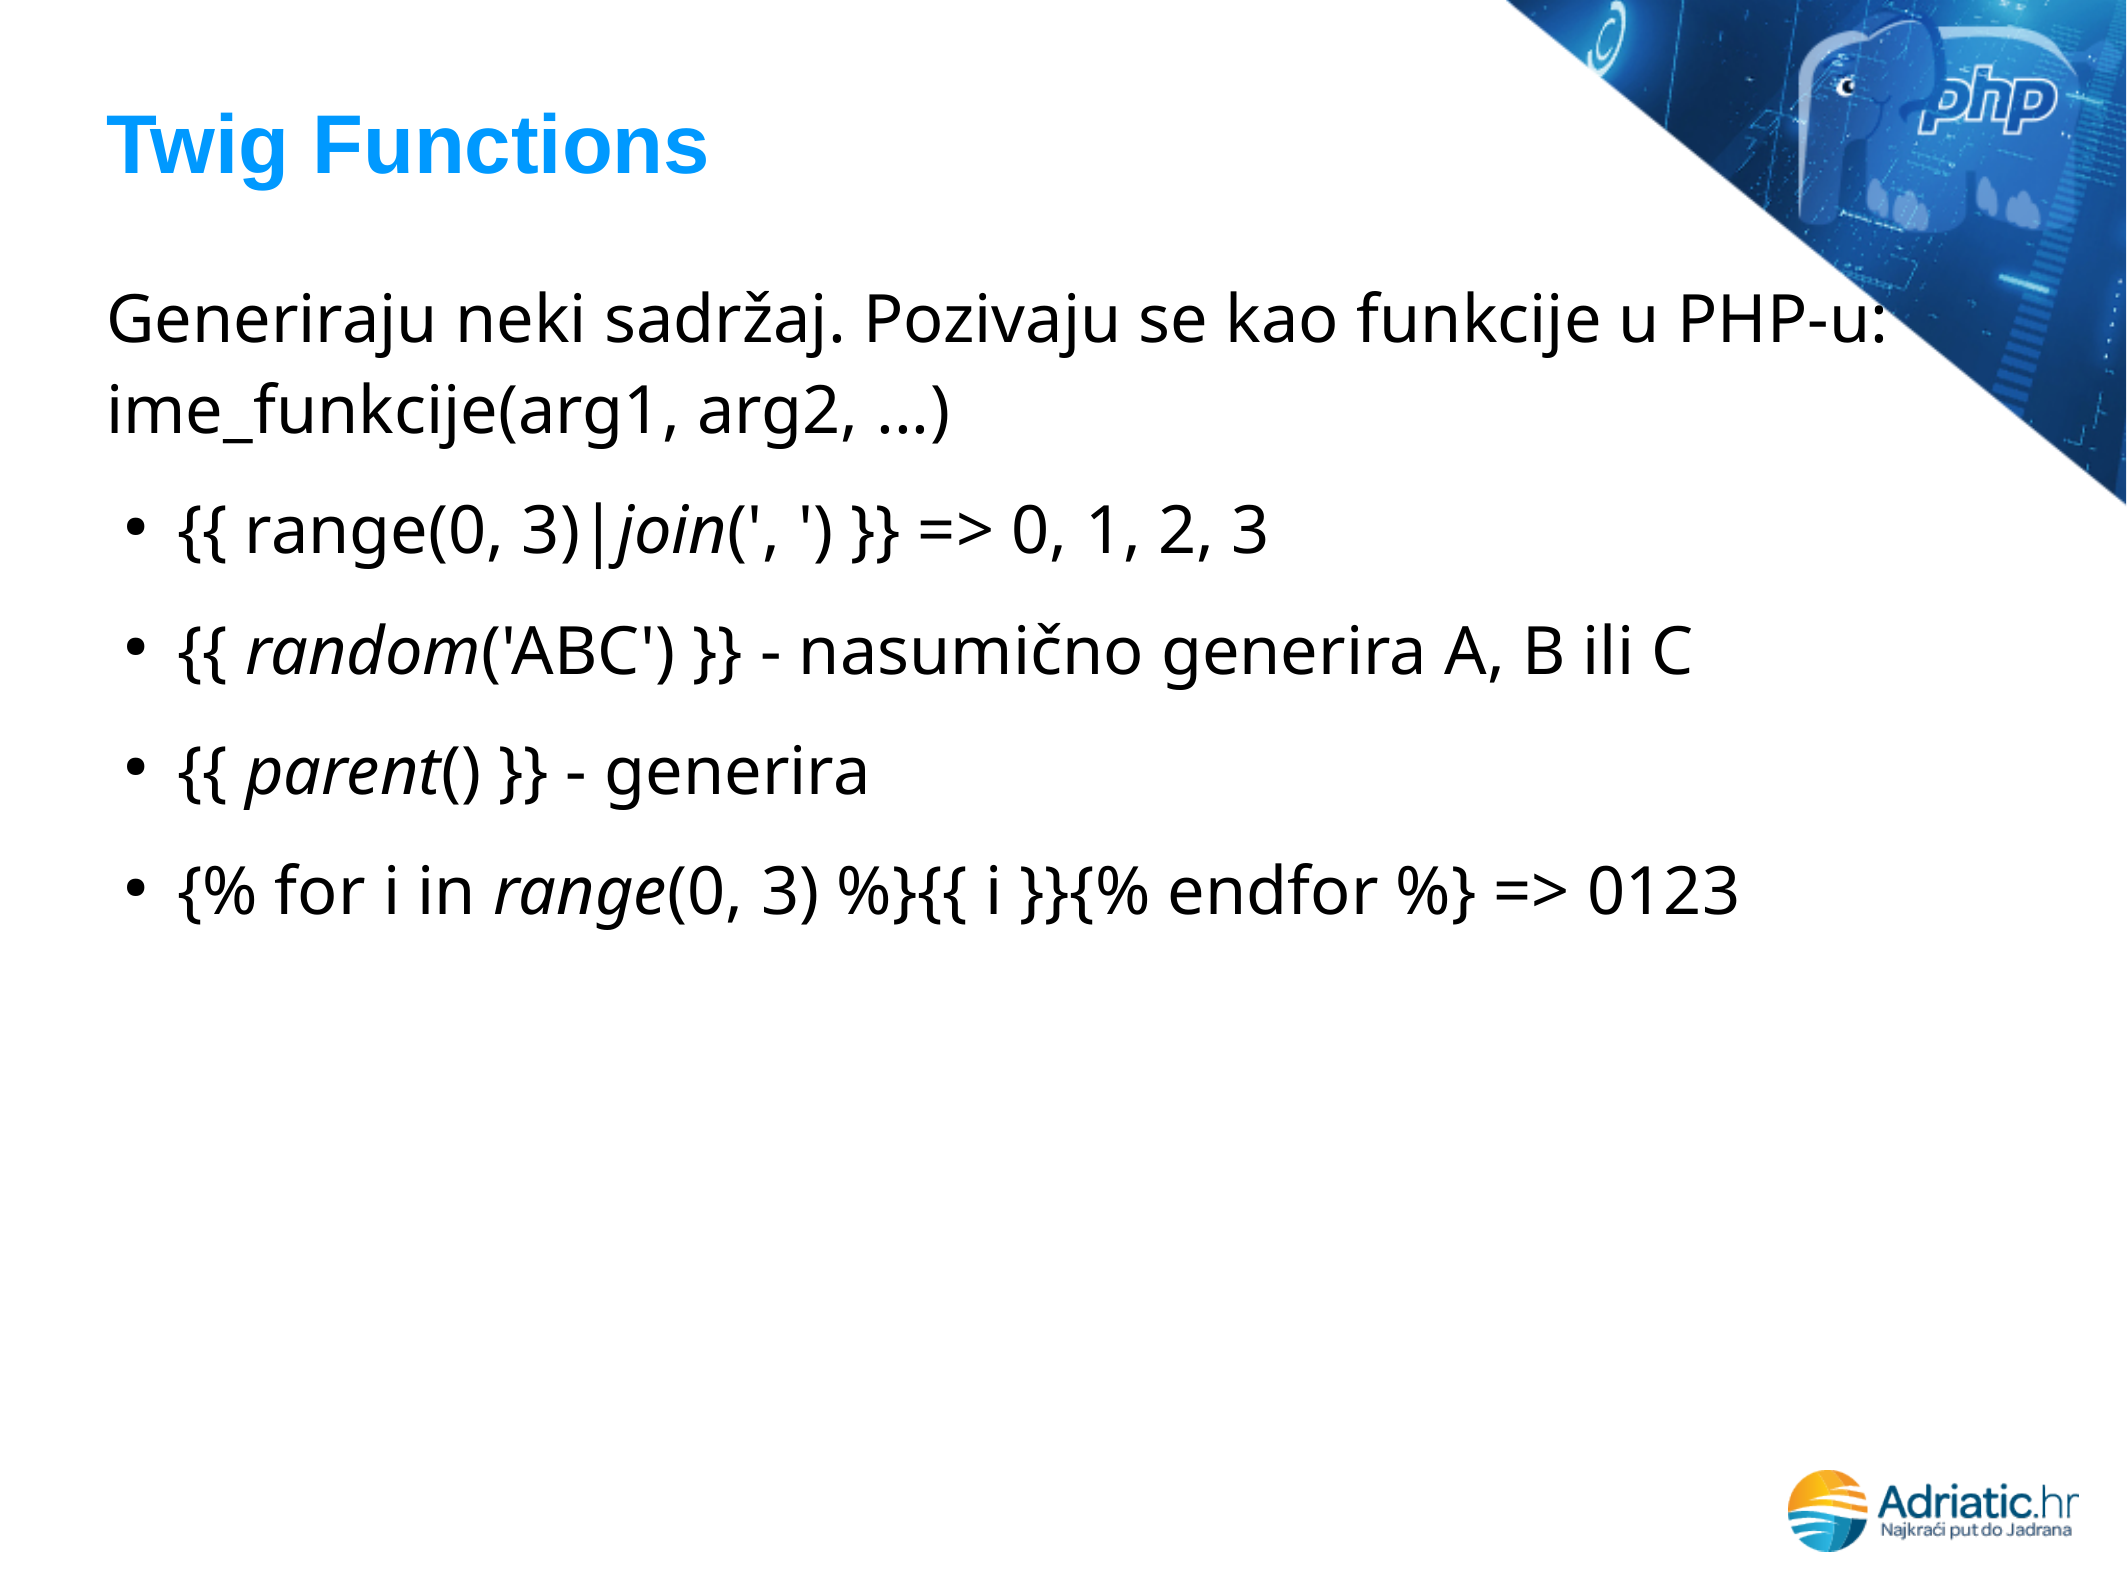

# Twig Functions
Generiraju neki sadržaj. Pozivaju se kao funkcije u PHP-u: ime_funkcije(arg1, arg2, ...)
{{ range(0, 3)|join(', ') }} => 0, 1, 2, 3
{{ random('ABC') }} - nasumično generira A, B ili C
{{ parent() }} - generira
{% for i in range(0, 3) %}{{ i }}{% endfor %} => 0123